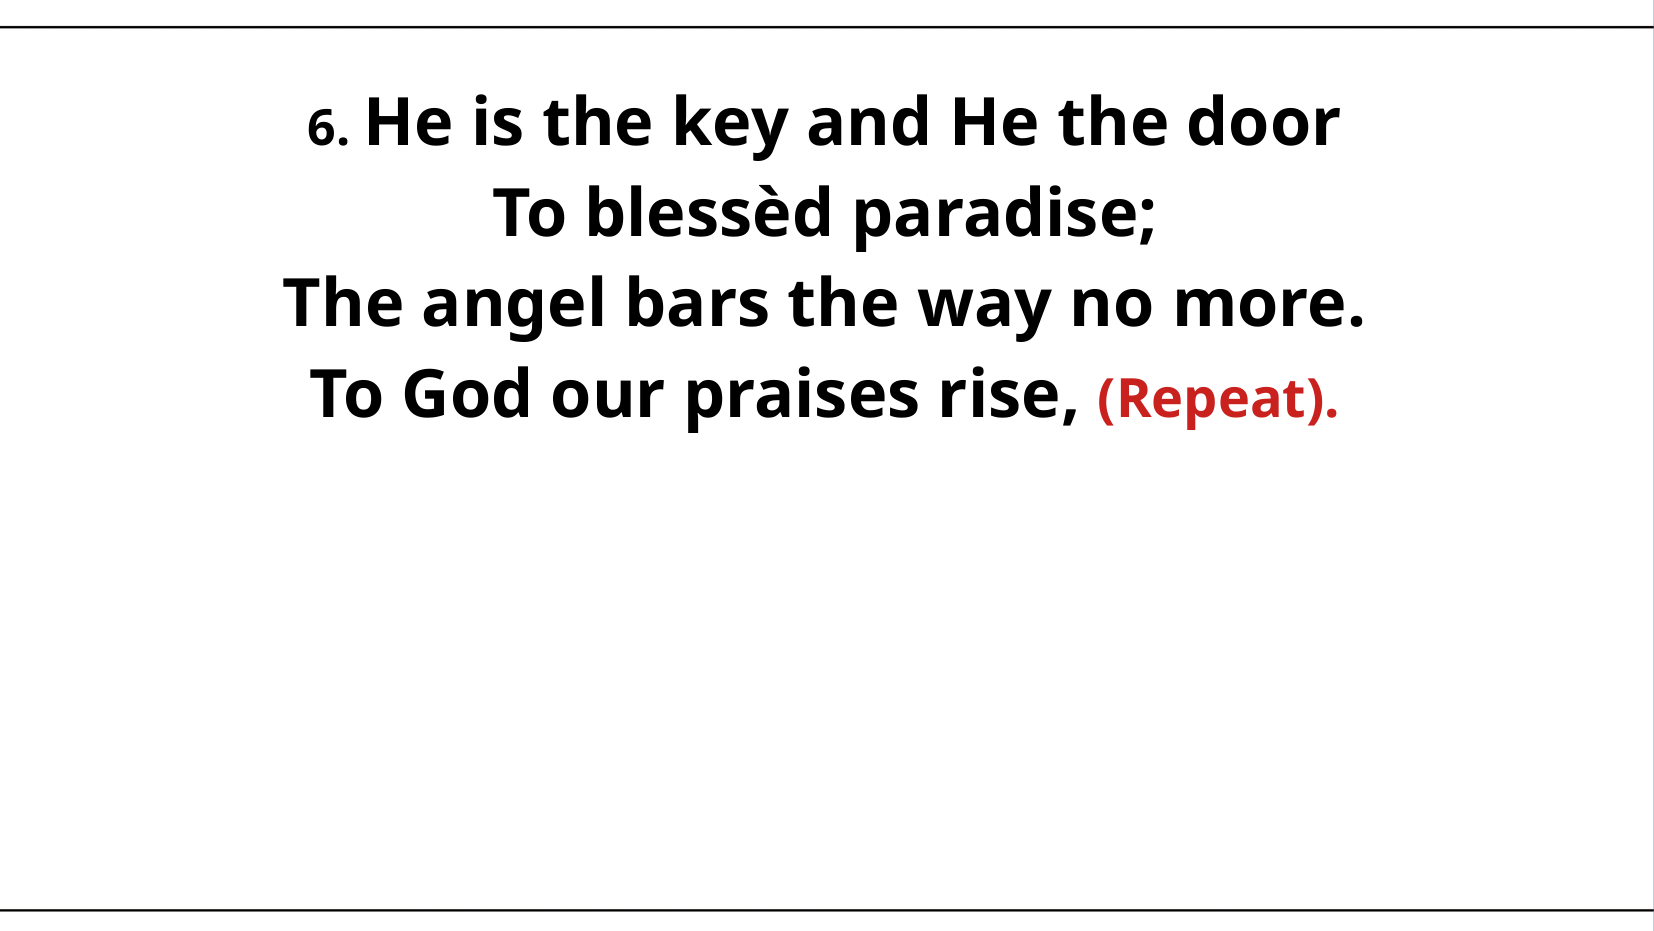

6. He is the key and He the door
To blessèd paradise;
The angel bars the way no more.
To God our praises rise, (Repeat).